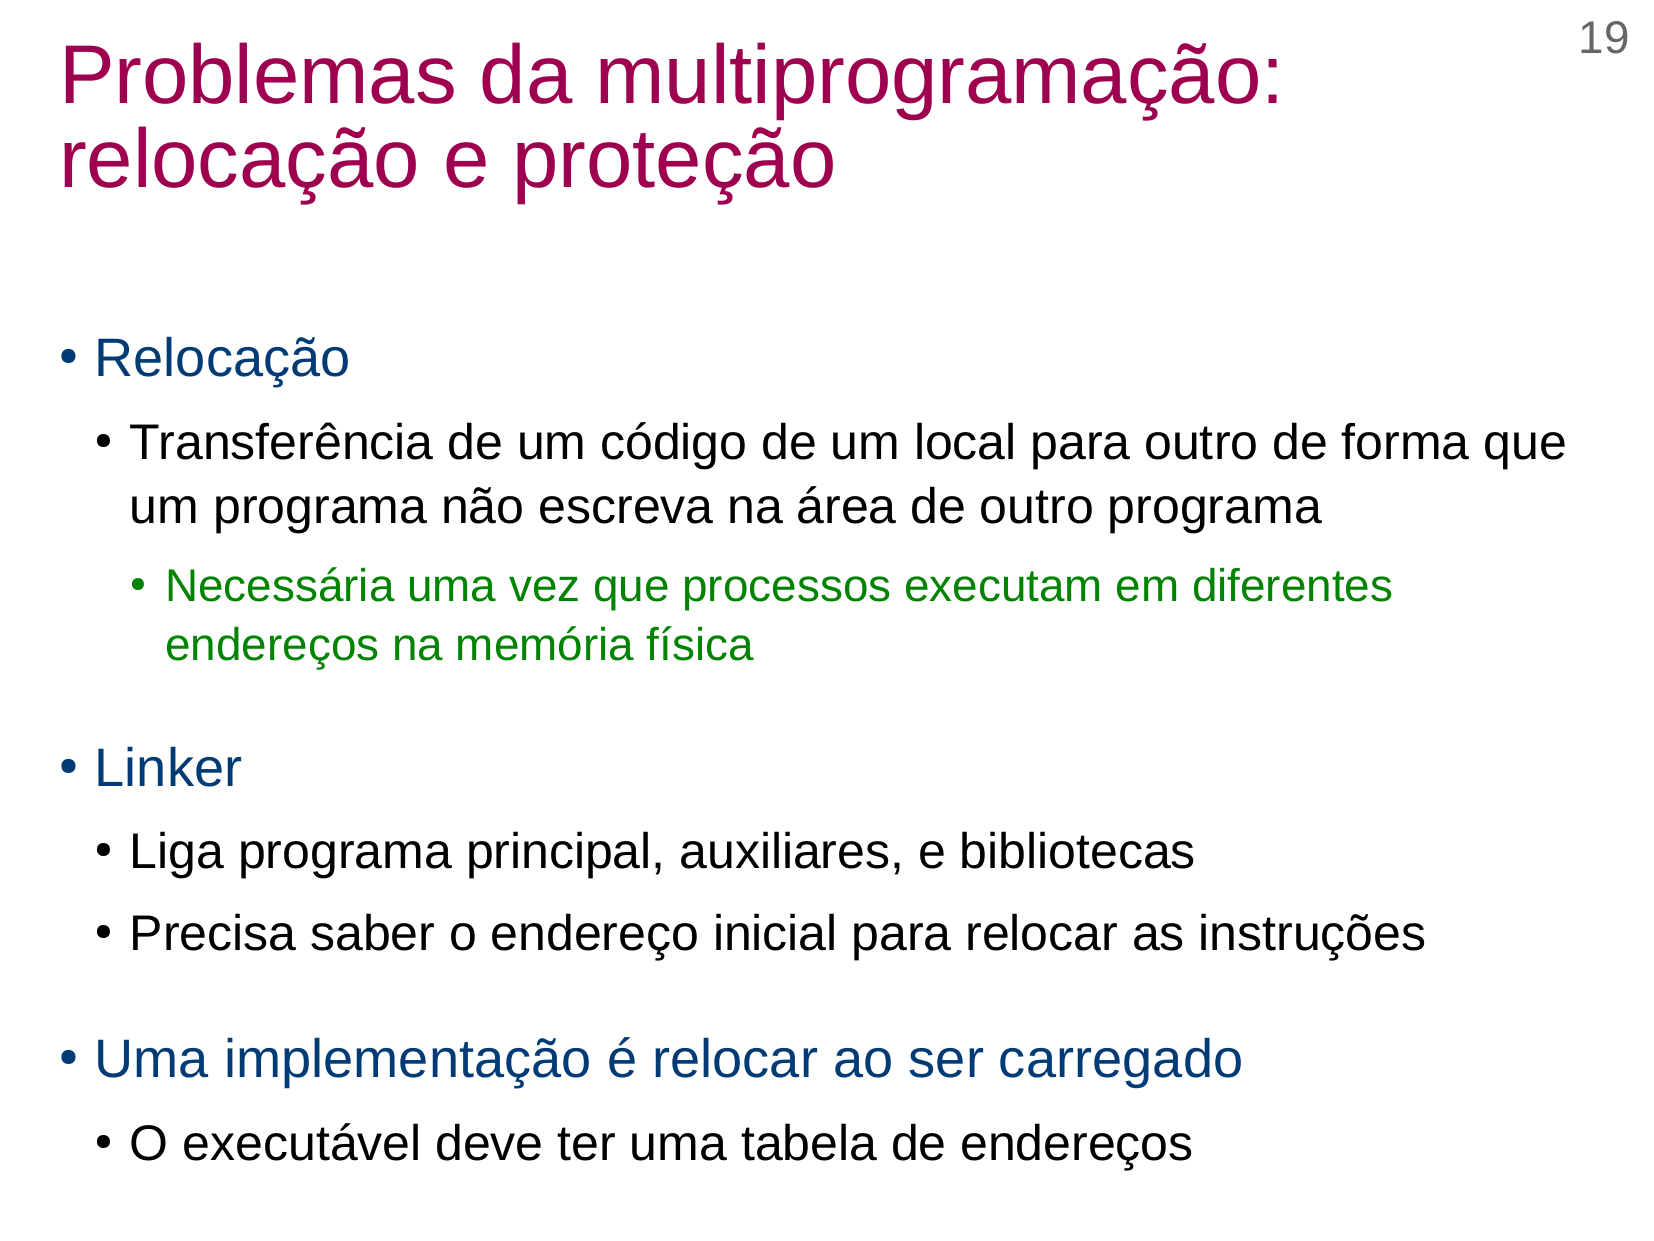

# Problemas da multiprogramação: relocação e proteção
19
Relocação
Transferência de um código de um local para outro de forma que um programa não escreva na área de outro programa
Necessária uma vez que processos executam em diferentes endereços na memória física
Linker
Liga programa principal, auxiliares, e bibliotecas
Precisa saber o endereço inicial para relocar as instruções
Uma implementação é relocar ao ser carregado
O executável deve ter uma tabela de endereços